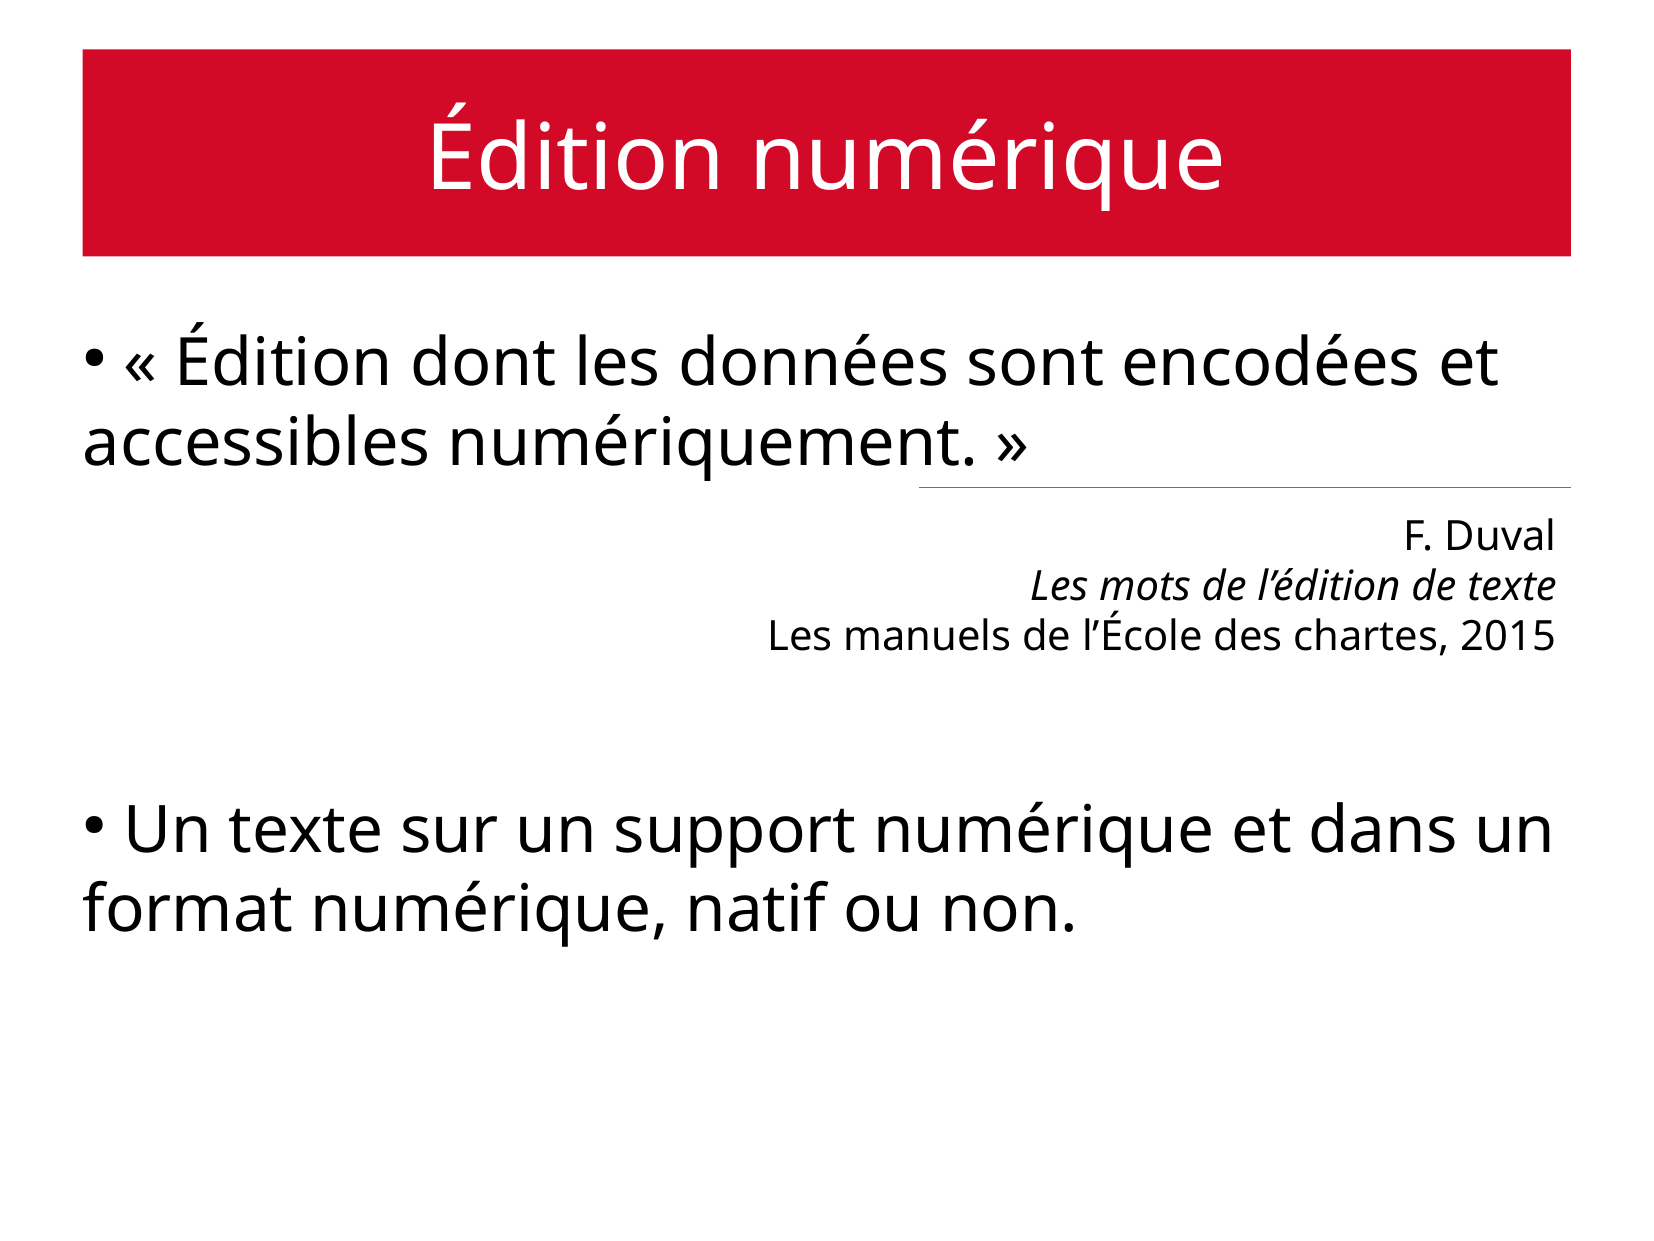

# Édition numérique
 « Édition dont les données sont encodées et accessibles numériquement. »
F. Duval
Les mots de l’édition de texte
Les manuels de l’École des chartes, 2015
 Un texte sur un support numérique et dans un format numérique, natif ou non.